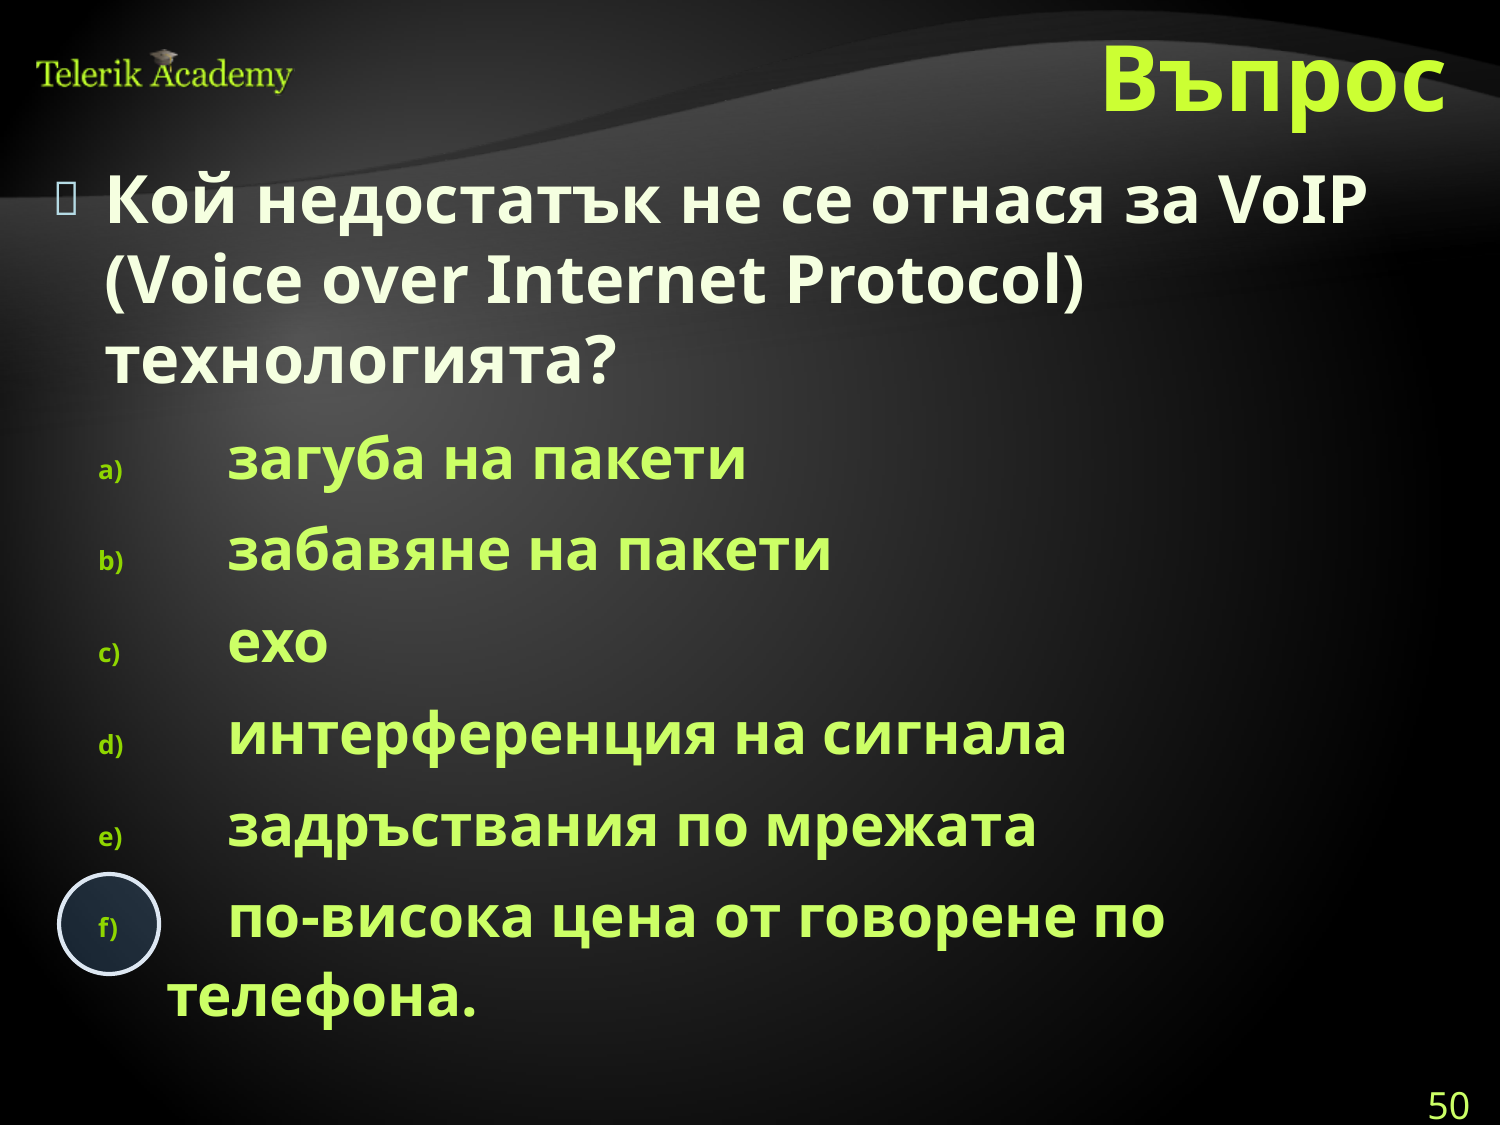

# Въпрос
Кой недостатък не се отнася за VoIP (Voice over Internet Protocol) технологията?
 загуба на пакети
 забавяне на пакети
 ехо
 интерференция на сигнала
 задръствания по мрежата
 по-висока цена от говорене по телефона.